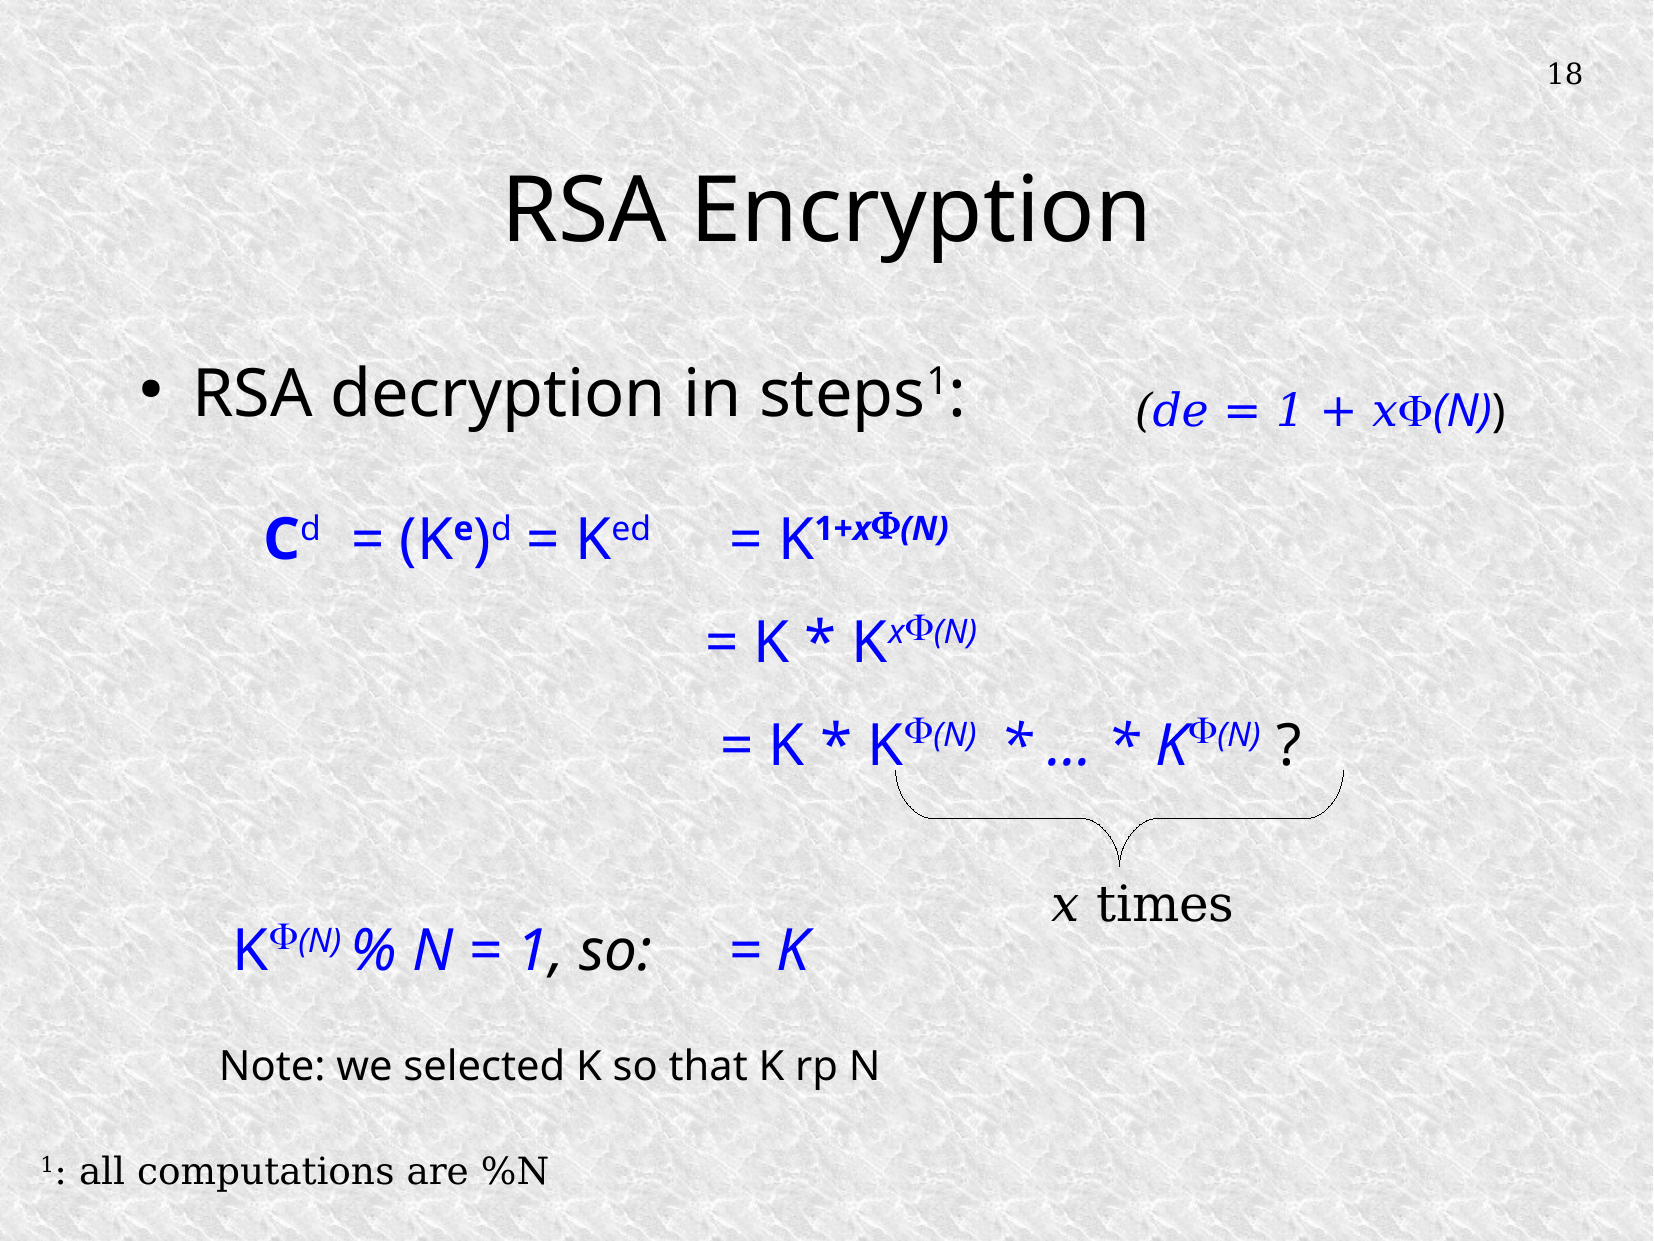

18
# RSA Encryption
RSA decryption in steps1:
(de = 1 + xF(N))
 Cd = (Ke)d = Ked
 = K * KxF(N)
 = K * KF(N) * ... * KF(N) ?
KF(N) % N = 1, so: = K
 = K1+xF(N)
x times
Note: we selected K so that K rp N
1: all computations are %N